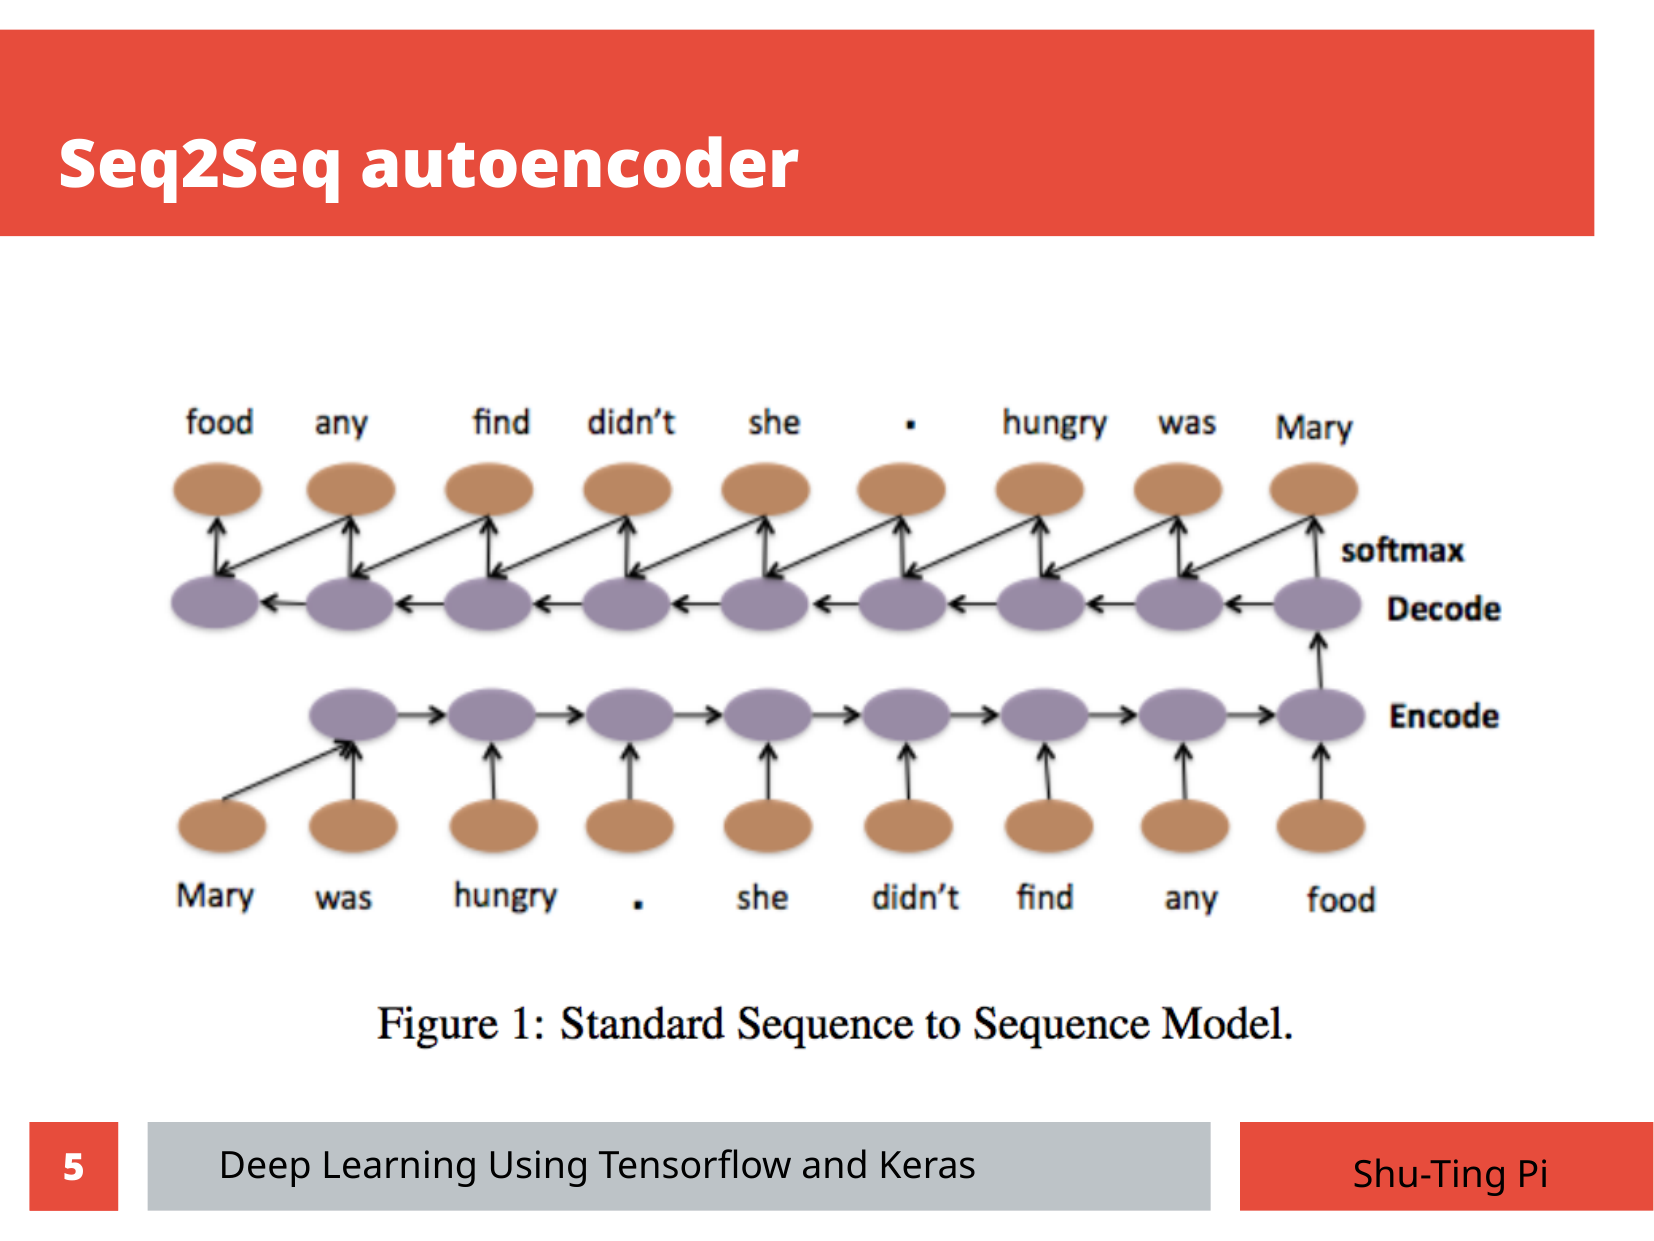

# Seq2Seq autoencoder
5
Deep Learning Using Tensorflow and Keras
Shu-Ting Pi